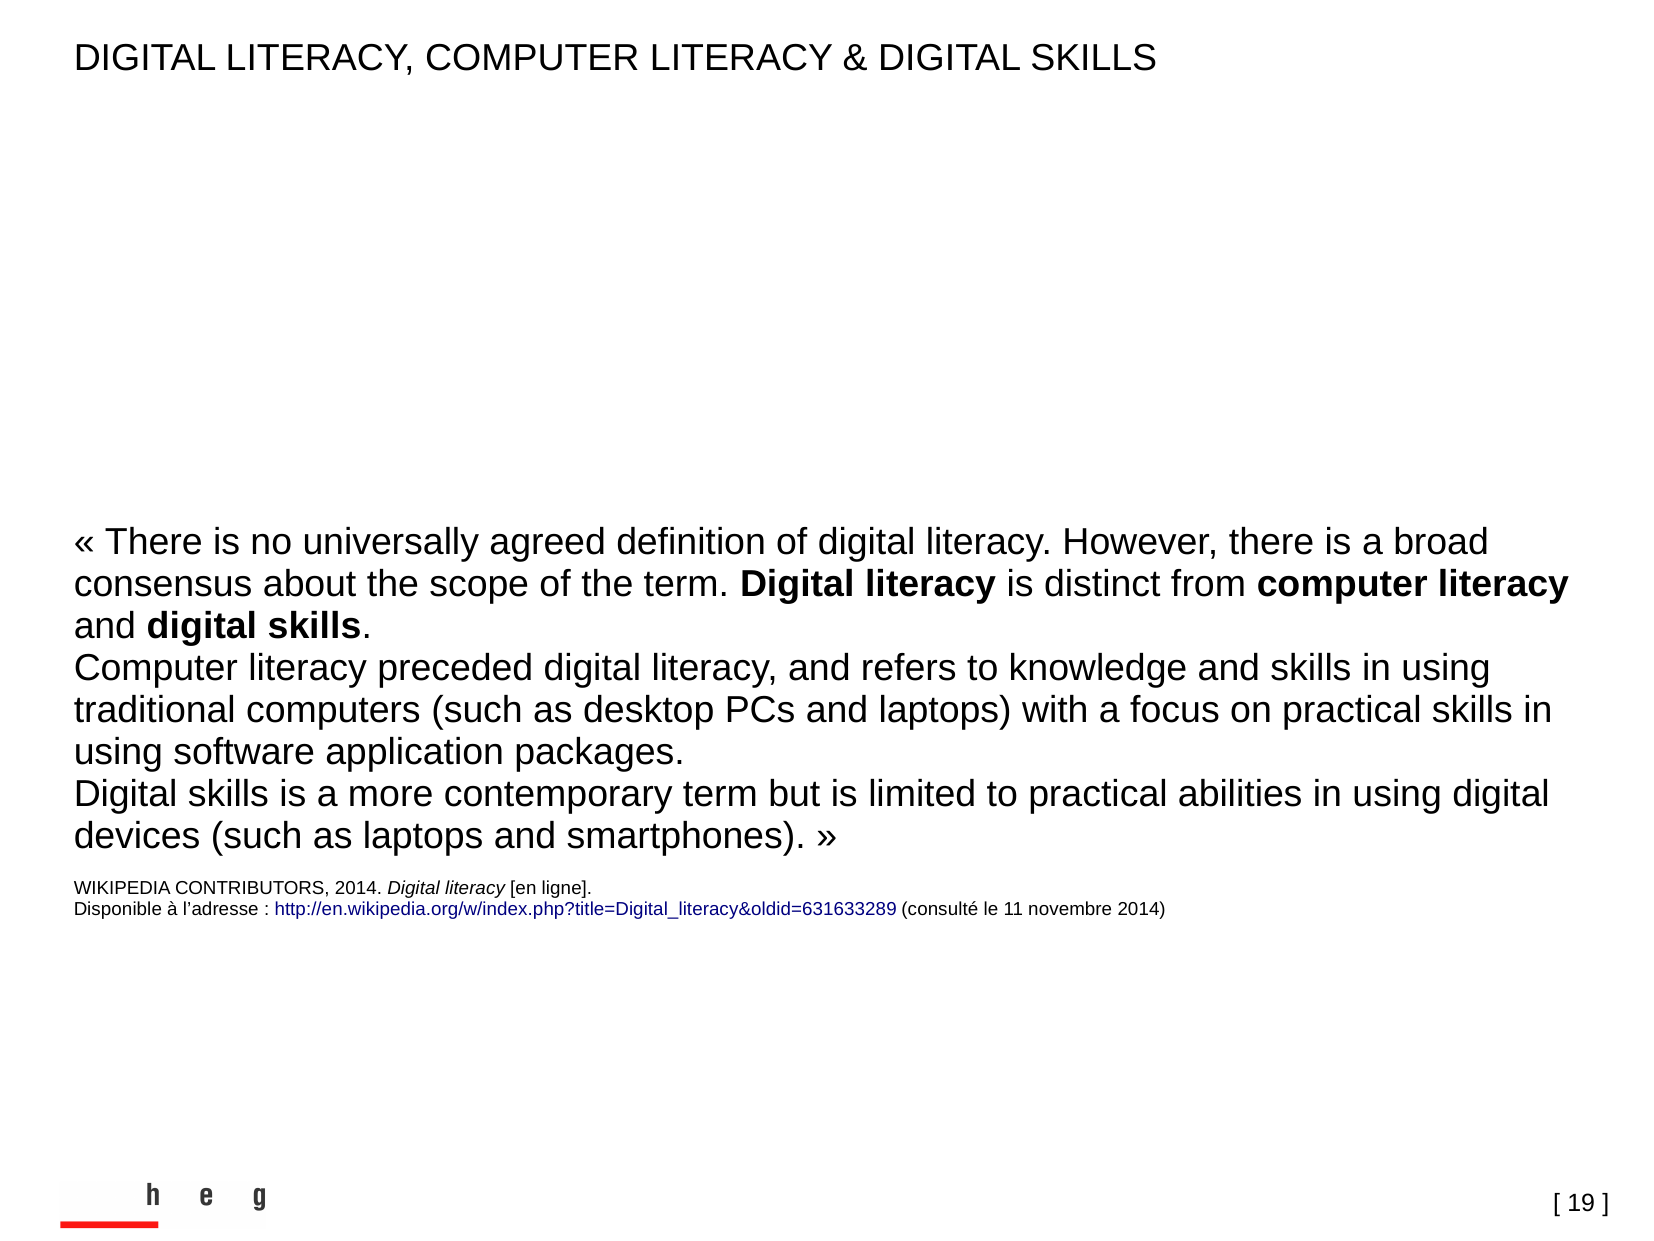

DIGITAL LITERACY, COMPUTER LITERACY & DIGITAL SKILLS
« There is no universally agreed definition of digital literacy. However, there is a broad consensus about the scope of the term. Digital literacy is distinct from computer literacy and digital skills.
Computer literacy preceded digital literacy, and refers to knowledge and skills in using traditional computers (such as desktop PCs and laptops) with a focus on practical skills in using software application packages.
Digital skills is a more contemporary term but is limited to practical abilities in using digital devices (such as laptops and smartphones). »
WIKIPEDIA CONTRIBUTORS, 2014. Digital literacy [en ligne].
Disponible à l’adresse : http://en.wikipedia.org/w/index.php?title=Digital_literacy&oldid=631633289 (consulté le 11 novembre 2014)